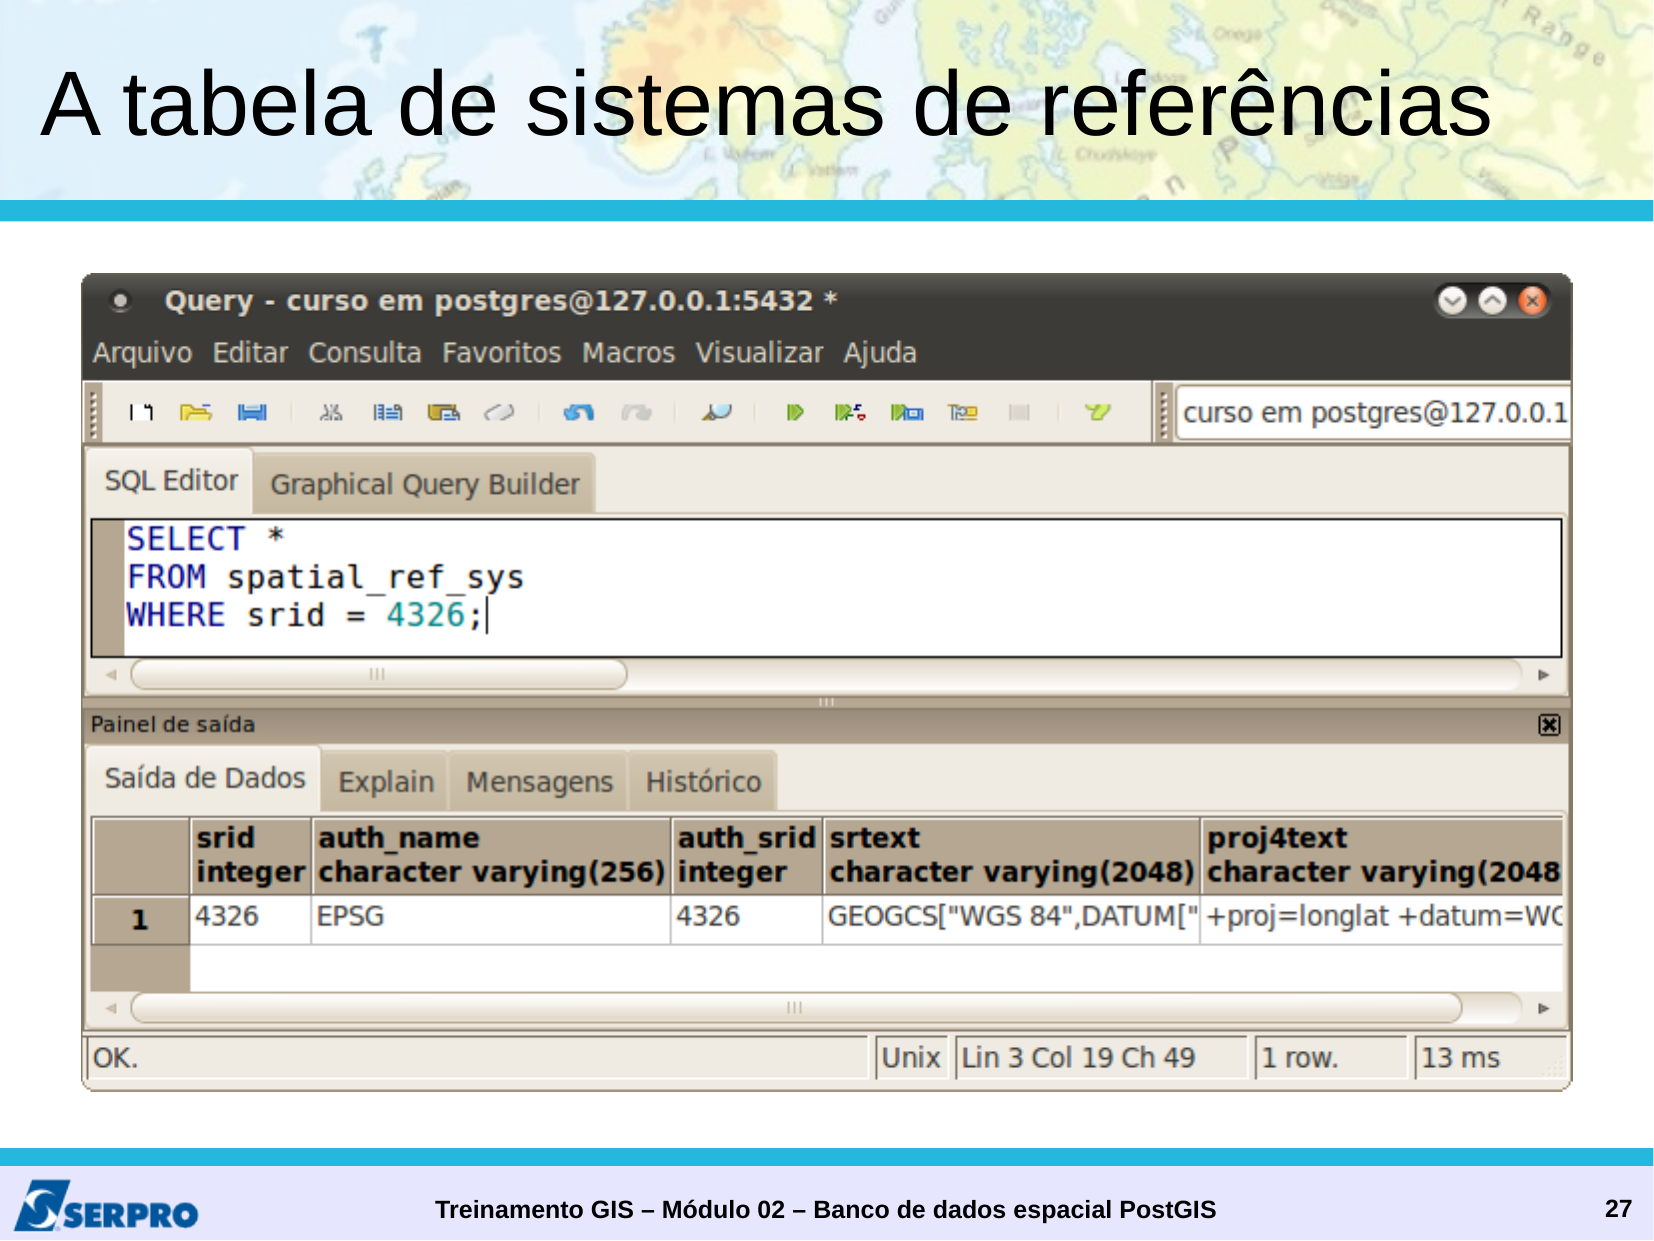

# A tabela de sistemas de referências
27
Treinamento GIS – Módulo 02 – Banco de dados espacial PostGIS